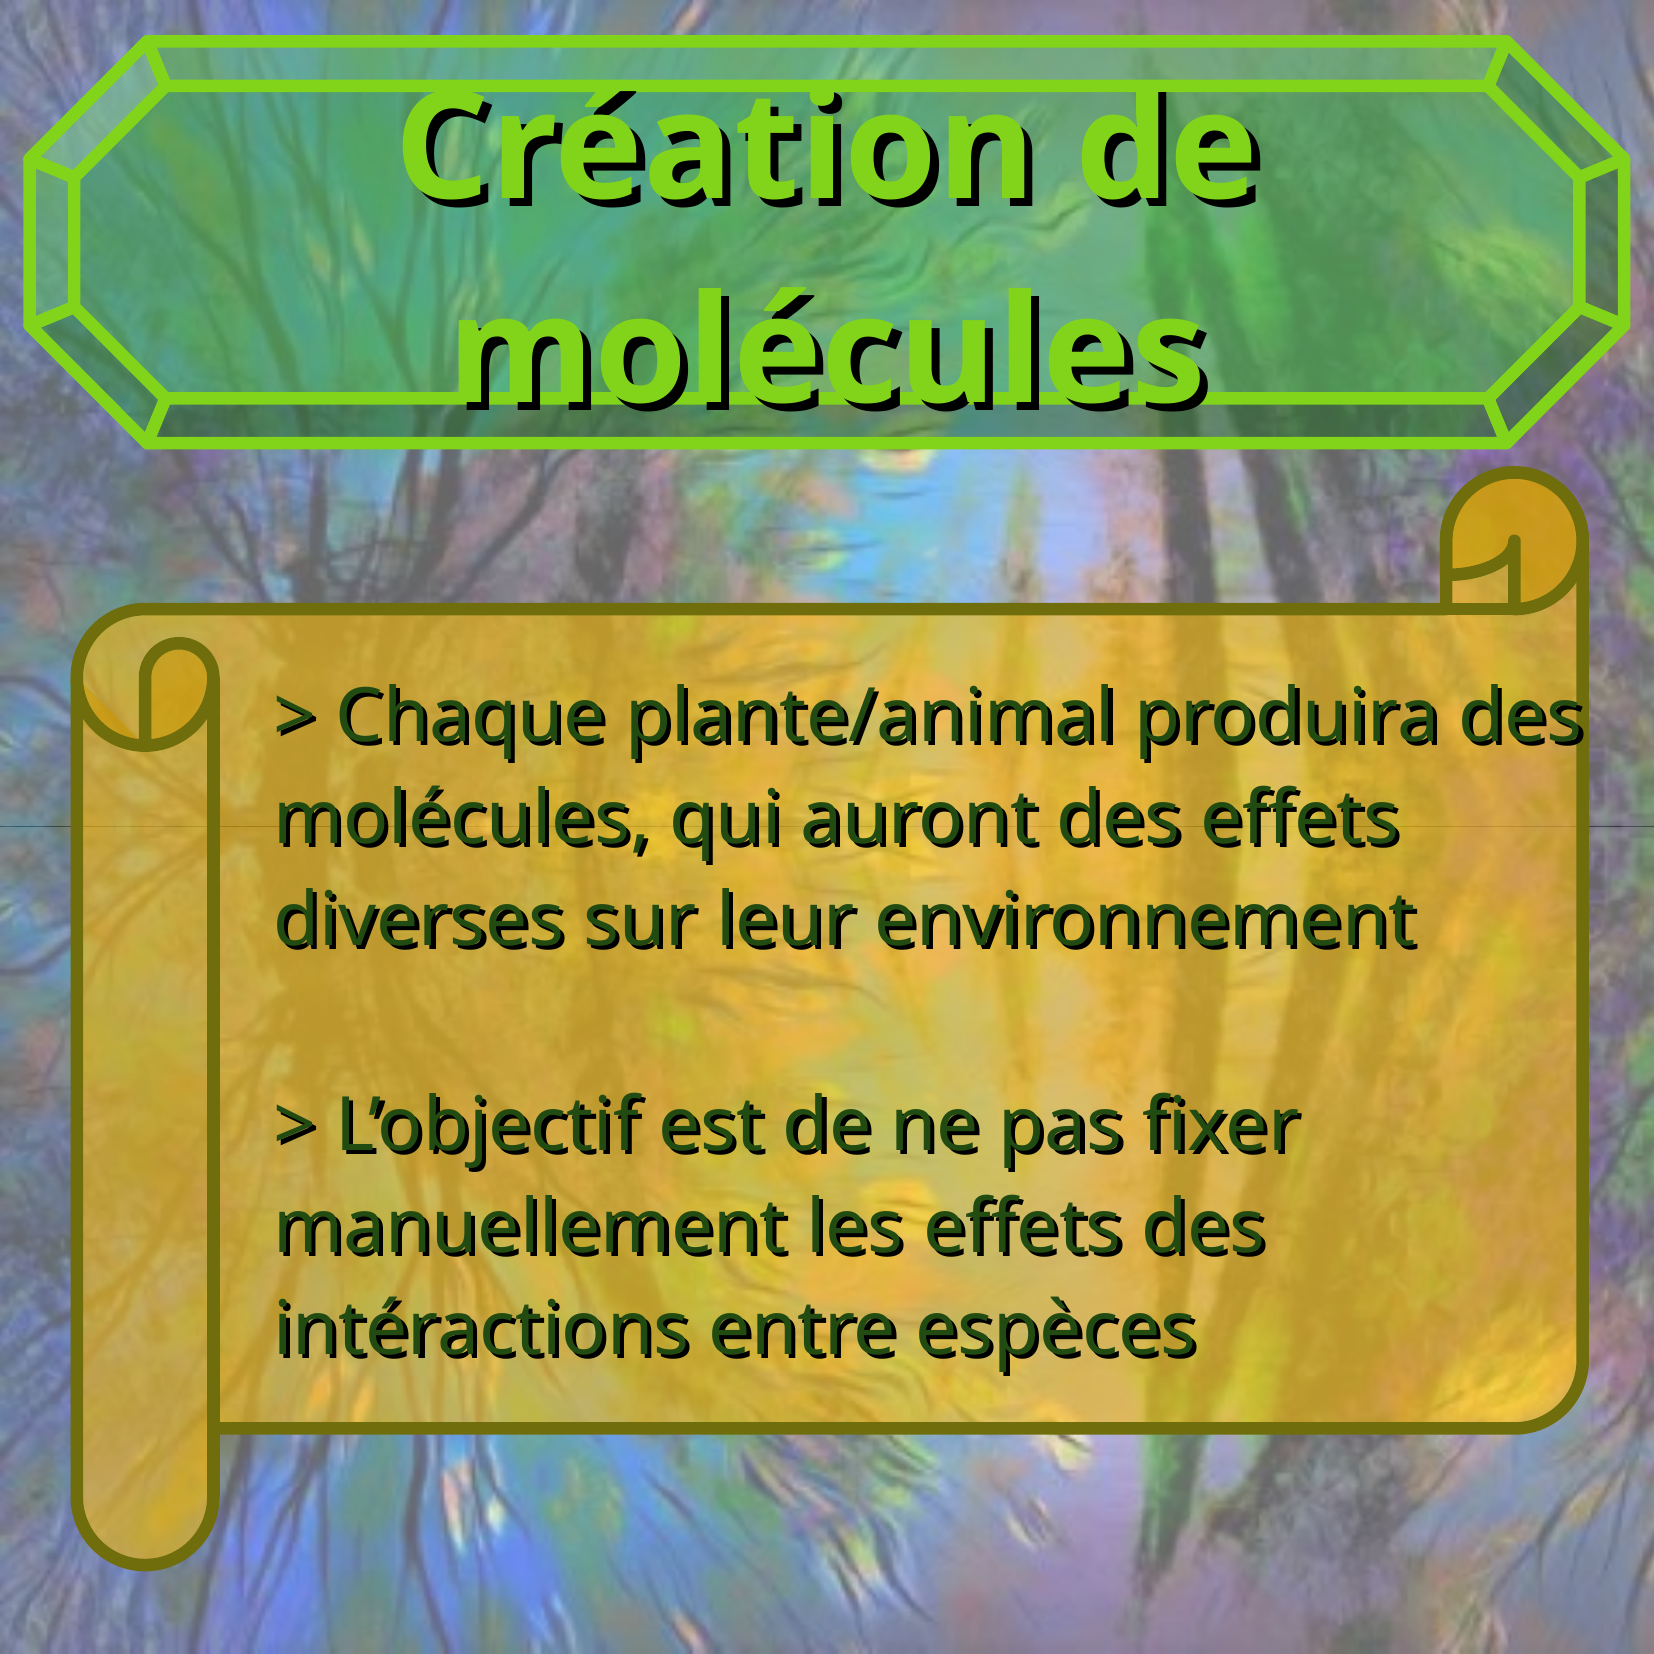

Création de molécules
 > Chaque plante/animal produira des
 molécules, qui auront des effets
 diverses sur leur environnement
 > L’objectif est de ne pas fixer
 manuellement les effets des
 intéractions entre espèces